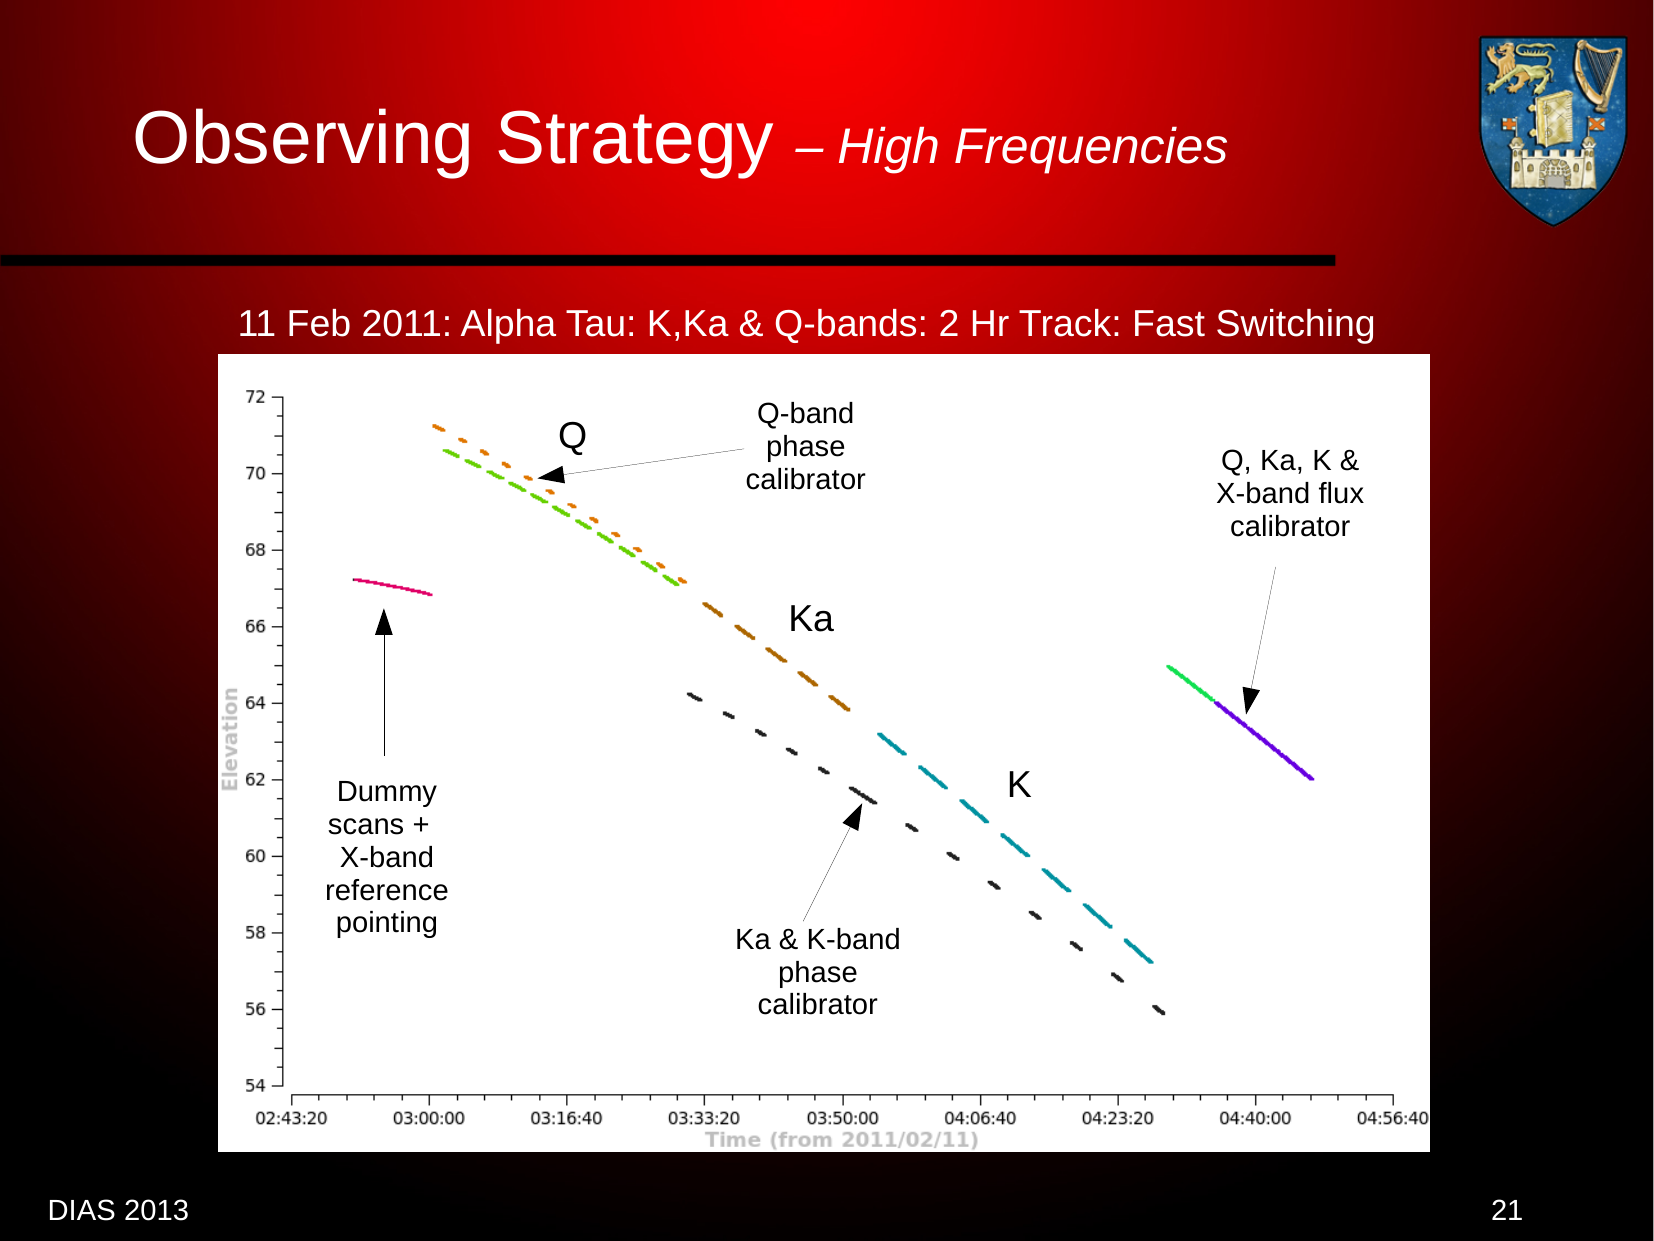

Observing Strategy – High Frequencies
11 Feb 2011: Alpha Tau: K,Ka & Q-bands: 2 Hr Track: Fast Switching
Q-band phase calibrator
Q
Q, Ka, K & X-band flux calibrator
Ka
K
Dummy scans + X-band reference pointing
Ka & K-band phase calibrator
October 3-5 2012
Radio
 DIAS 2013					 	 		 										21